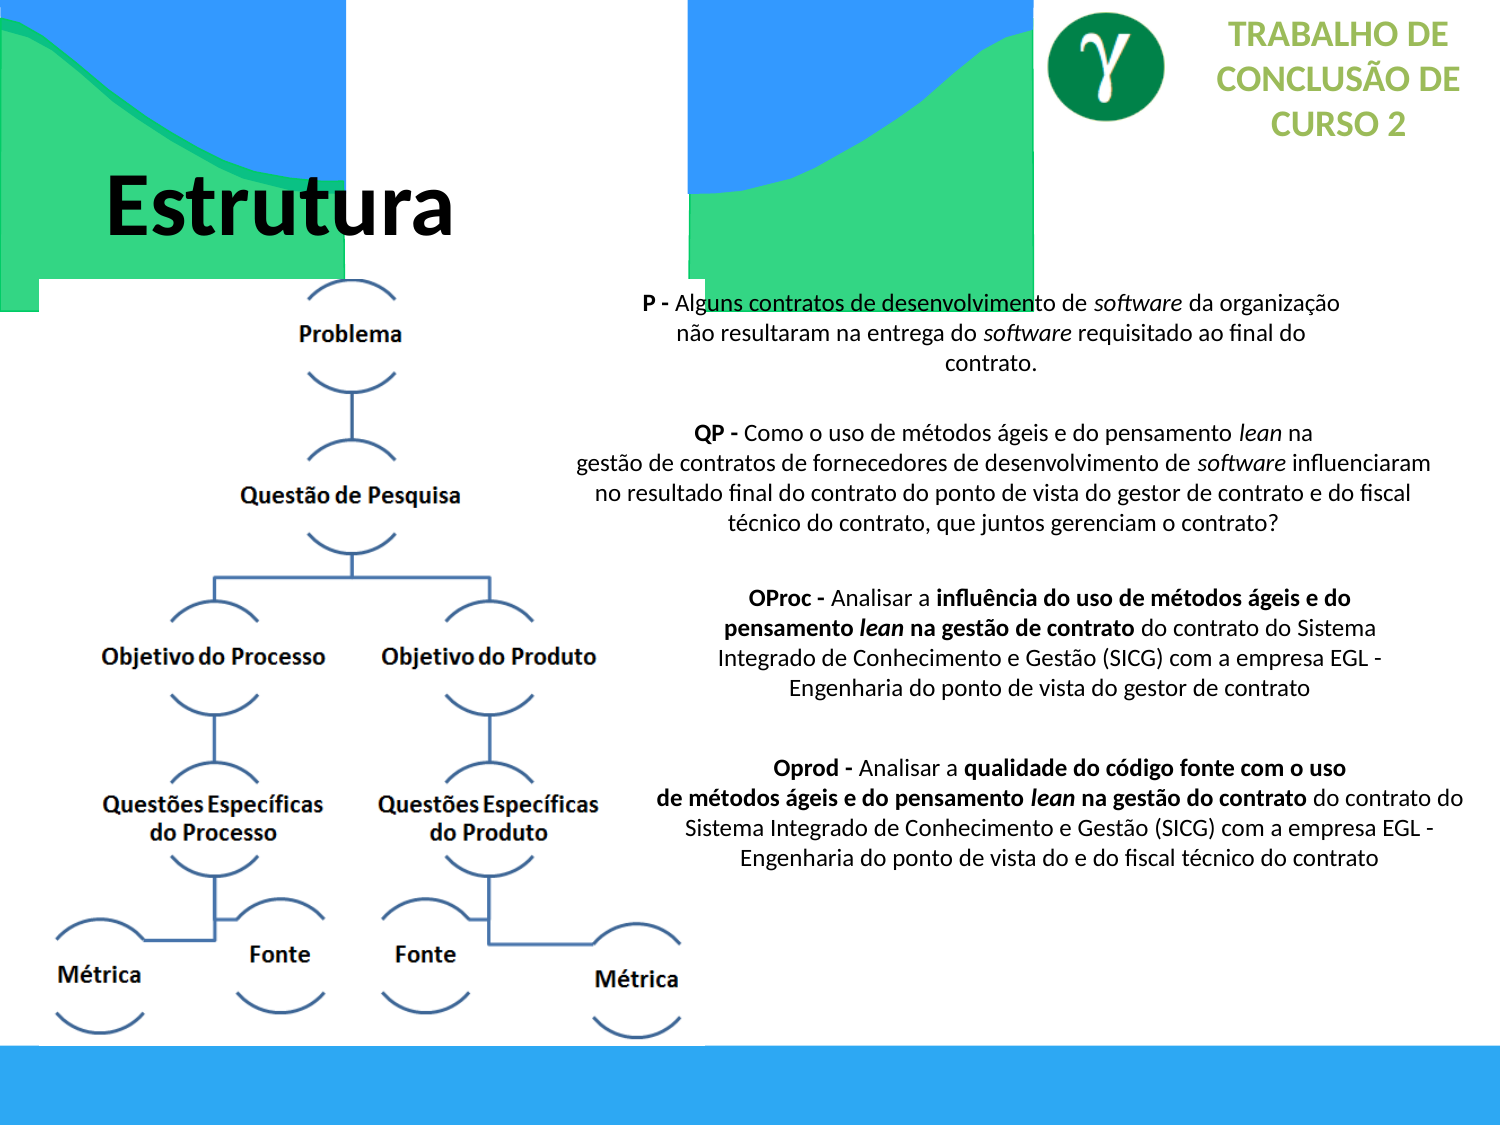

TRABALHO DE CONCLUSÃO DE CURSO 2
Estrutura
P - Alguns contratos de desenvolvimento de software da organização não resultaram na entrega do software requisitado ao final do contrato.
QP - Como o uso de métodos ágeis e do pensamento lean na
gestão de contratos de fornecedores de desenvolvimento de software influenciaram no resultado final do contrato do ponto de vista do gestor de contrato e do fiscal técnico do contrato, que juntos gerenciam o contrato?
OProc - Analisar a influência do uso de métodos ágeis e do
pensamento lean na gestão de contrato do contrato do Sistema Integrado de Conhecimento e Gestão (SICG) com a empresa EGL - Engenharia do ponto de vista do gestor de contrato
Oprod - Analisar a qualidade do código fonte com o uso
de métodos ágeis e do pensamento lean na gestão do contrato do contrato do Sistema Integrado de Conhecimento e Gestão (SICG) com a empresa EGL - Engenharia do ponto de vista do e do fiscal técnico do contrato